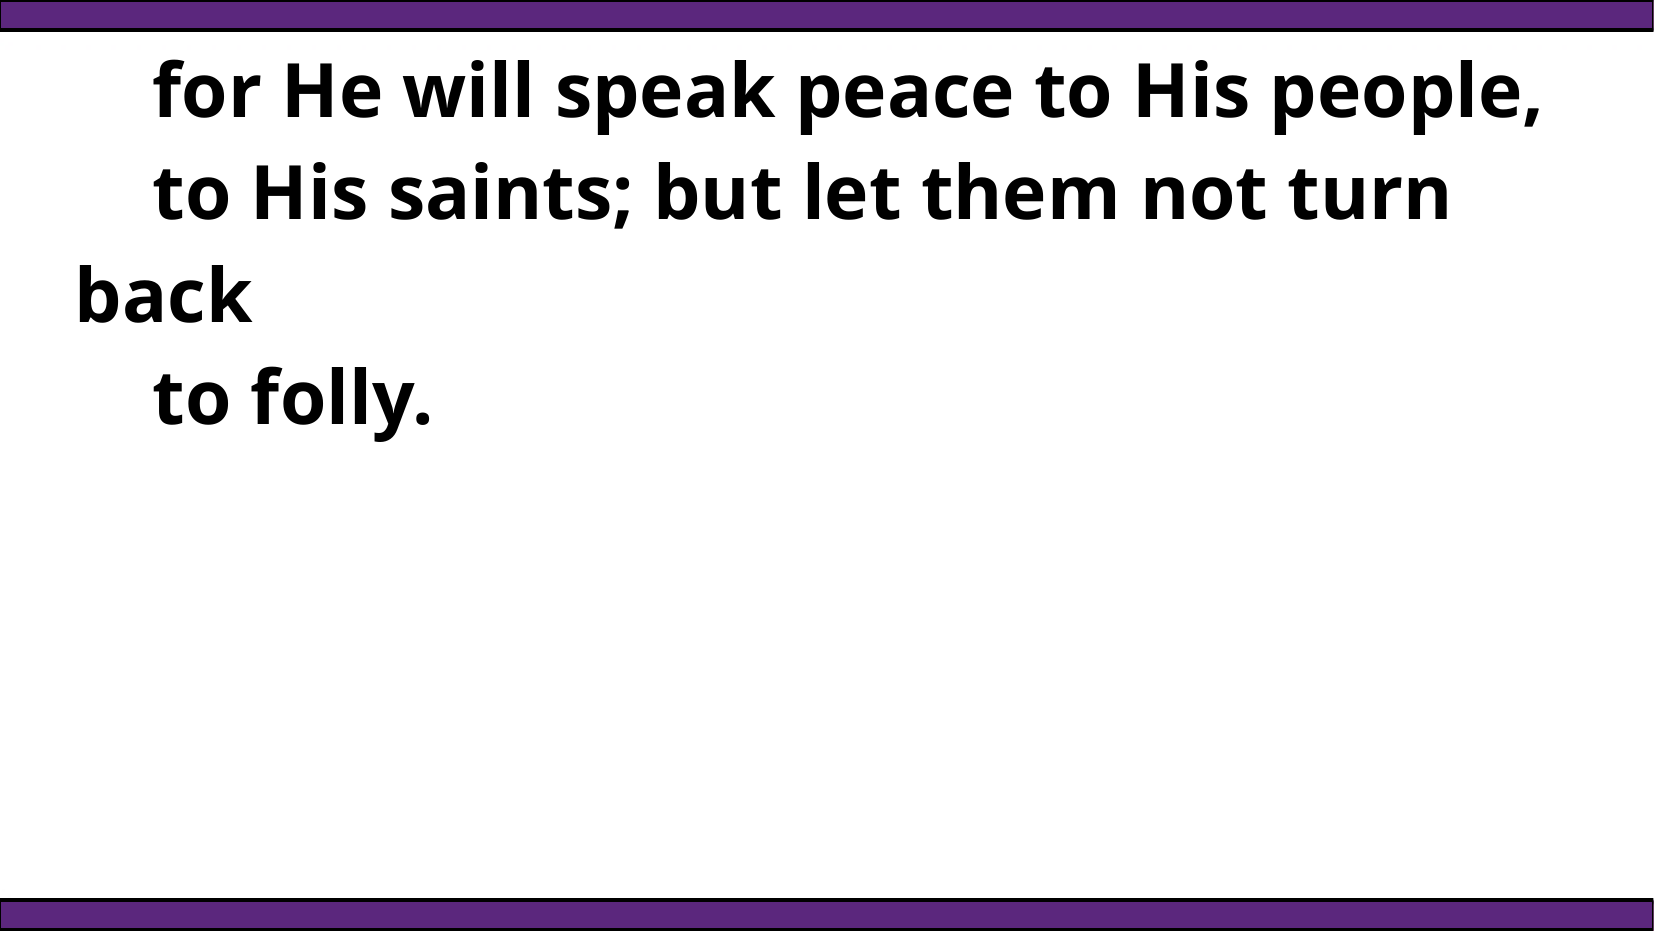

for He will speak peace to His people,
 to His saints; but let them not turn back
 to folly.